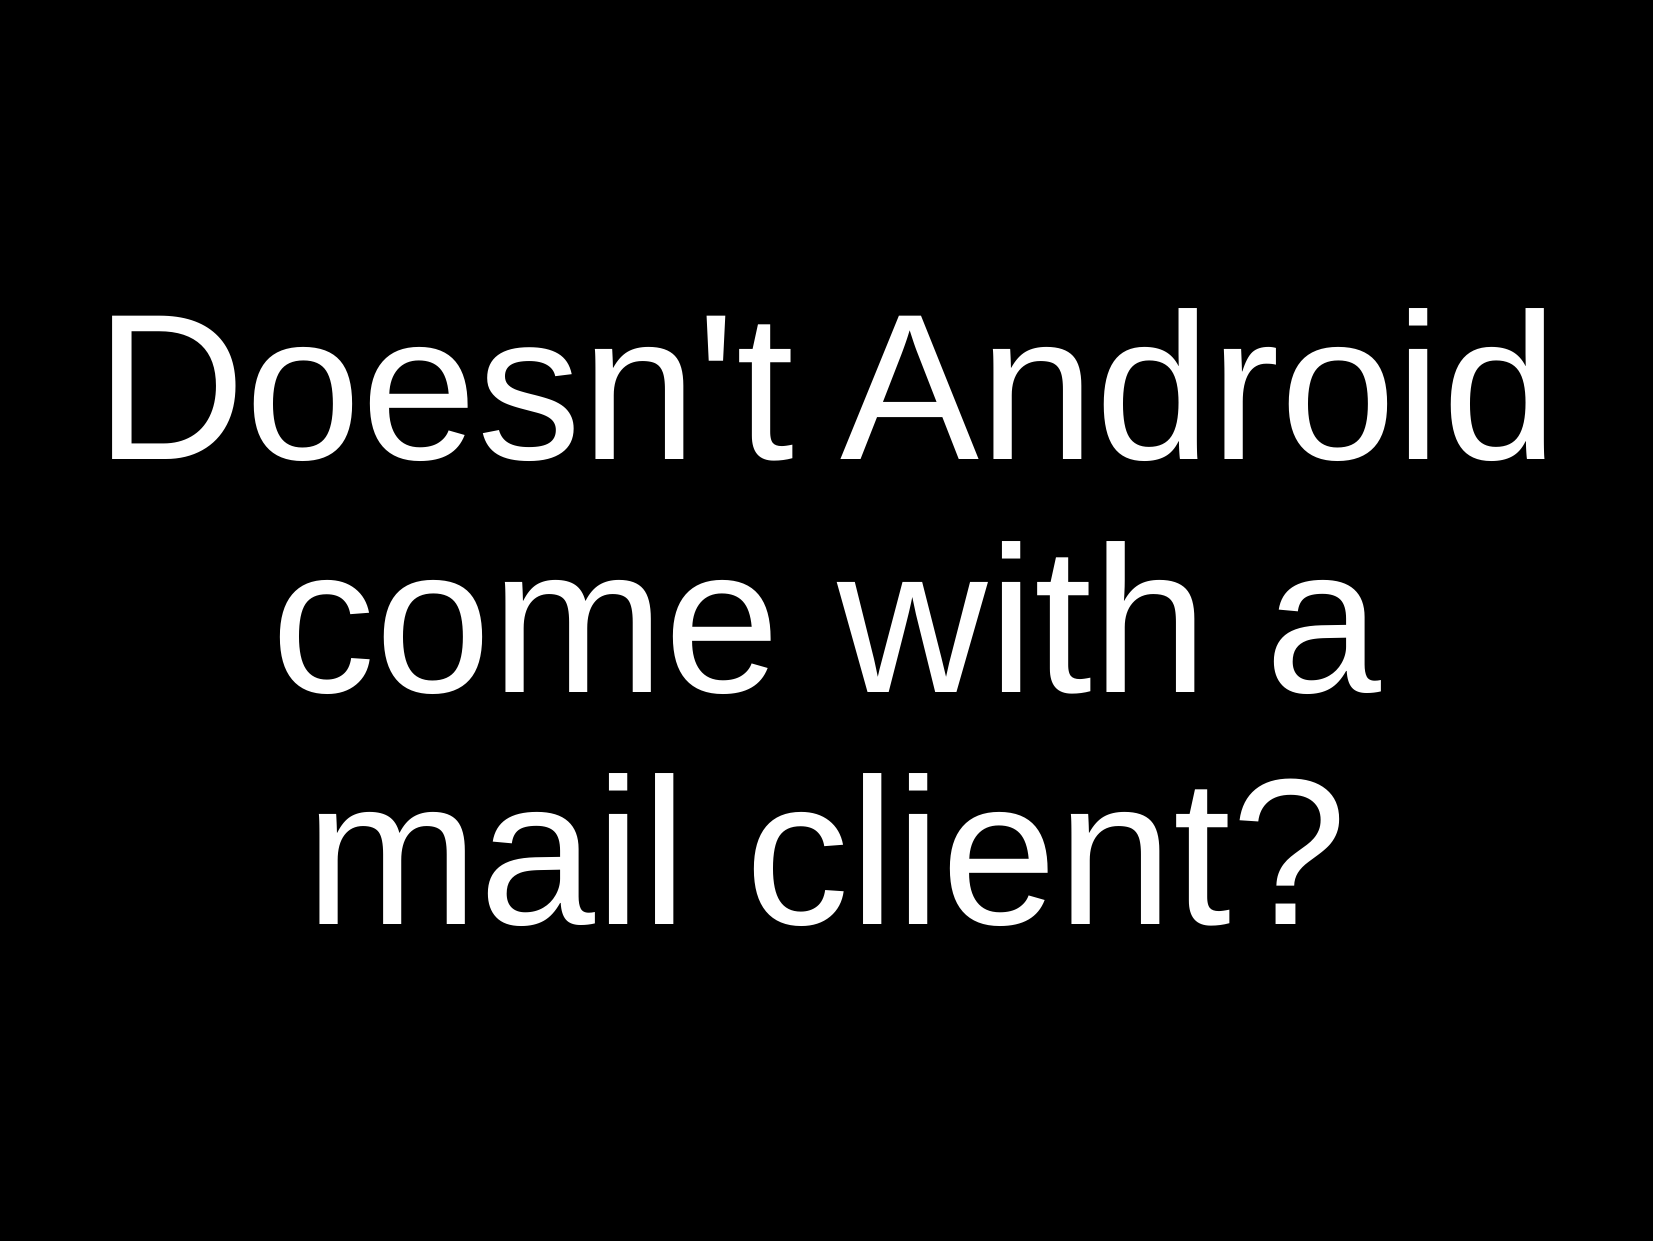

# Doesn't Android come with a mail client?